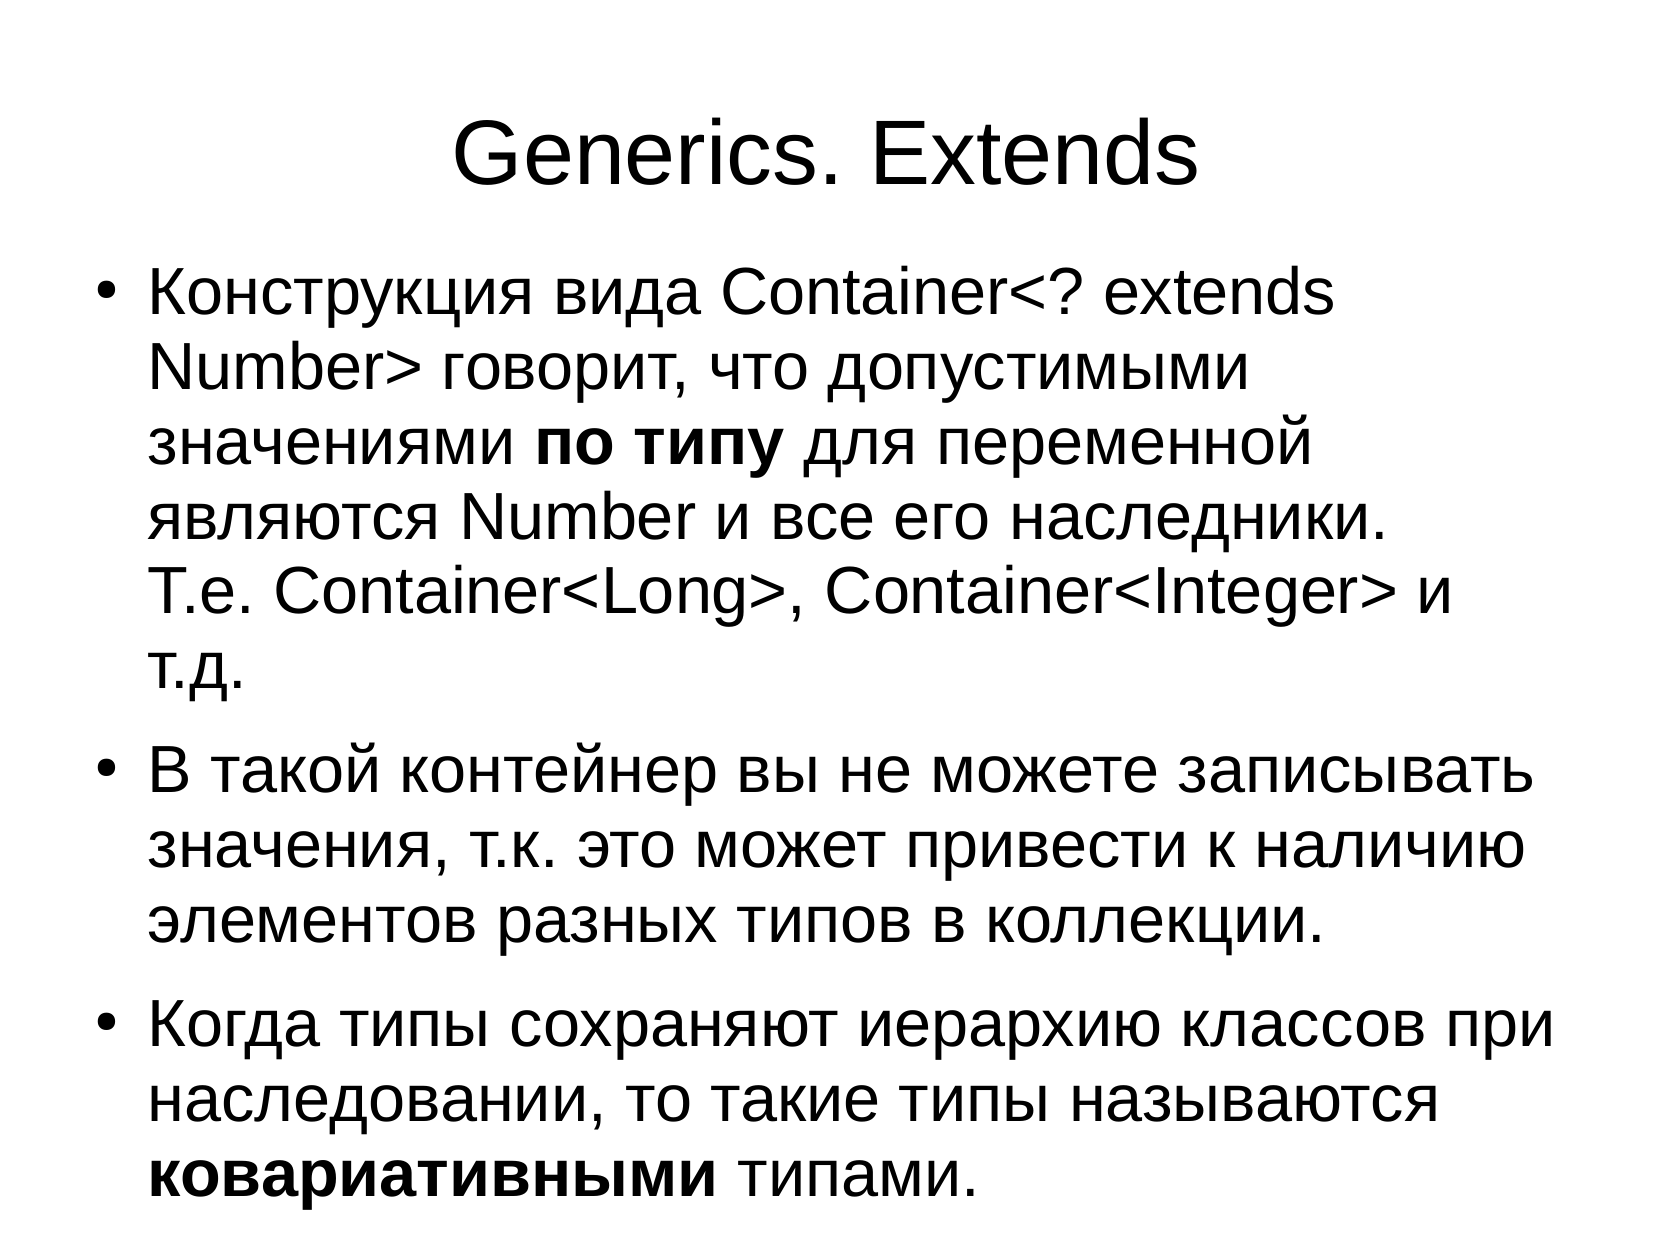

# Generics. Extends
Конструкция вида Container<? extends Number> говорит, что допустимыми значениями по типу для переменной являются Number и все его наследники.
Т.е. Container<Long>, Container<Integer> и т.д.
В такой контейнер вы не можете записывать значения, т.к. это может привести к наличию элементов разных типов в коллекции.
Когда типы сохраняют иерархию классов при наследовании, то такие типы называются ковариативными типами.